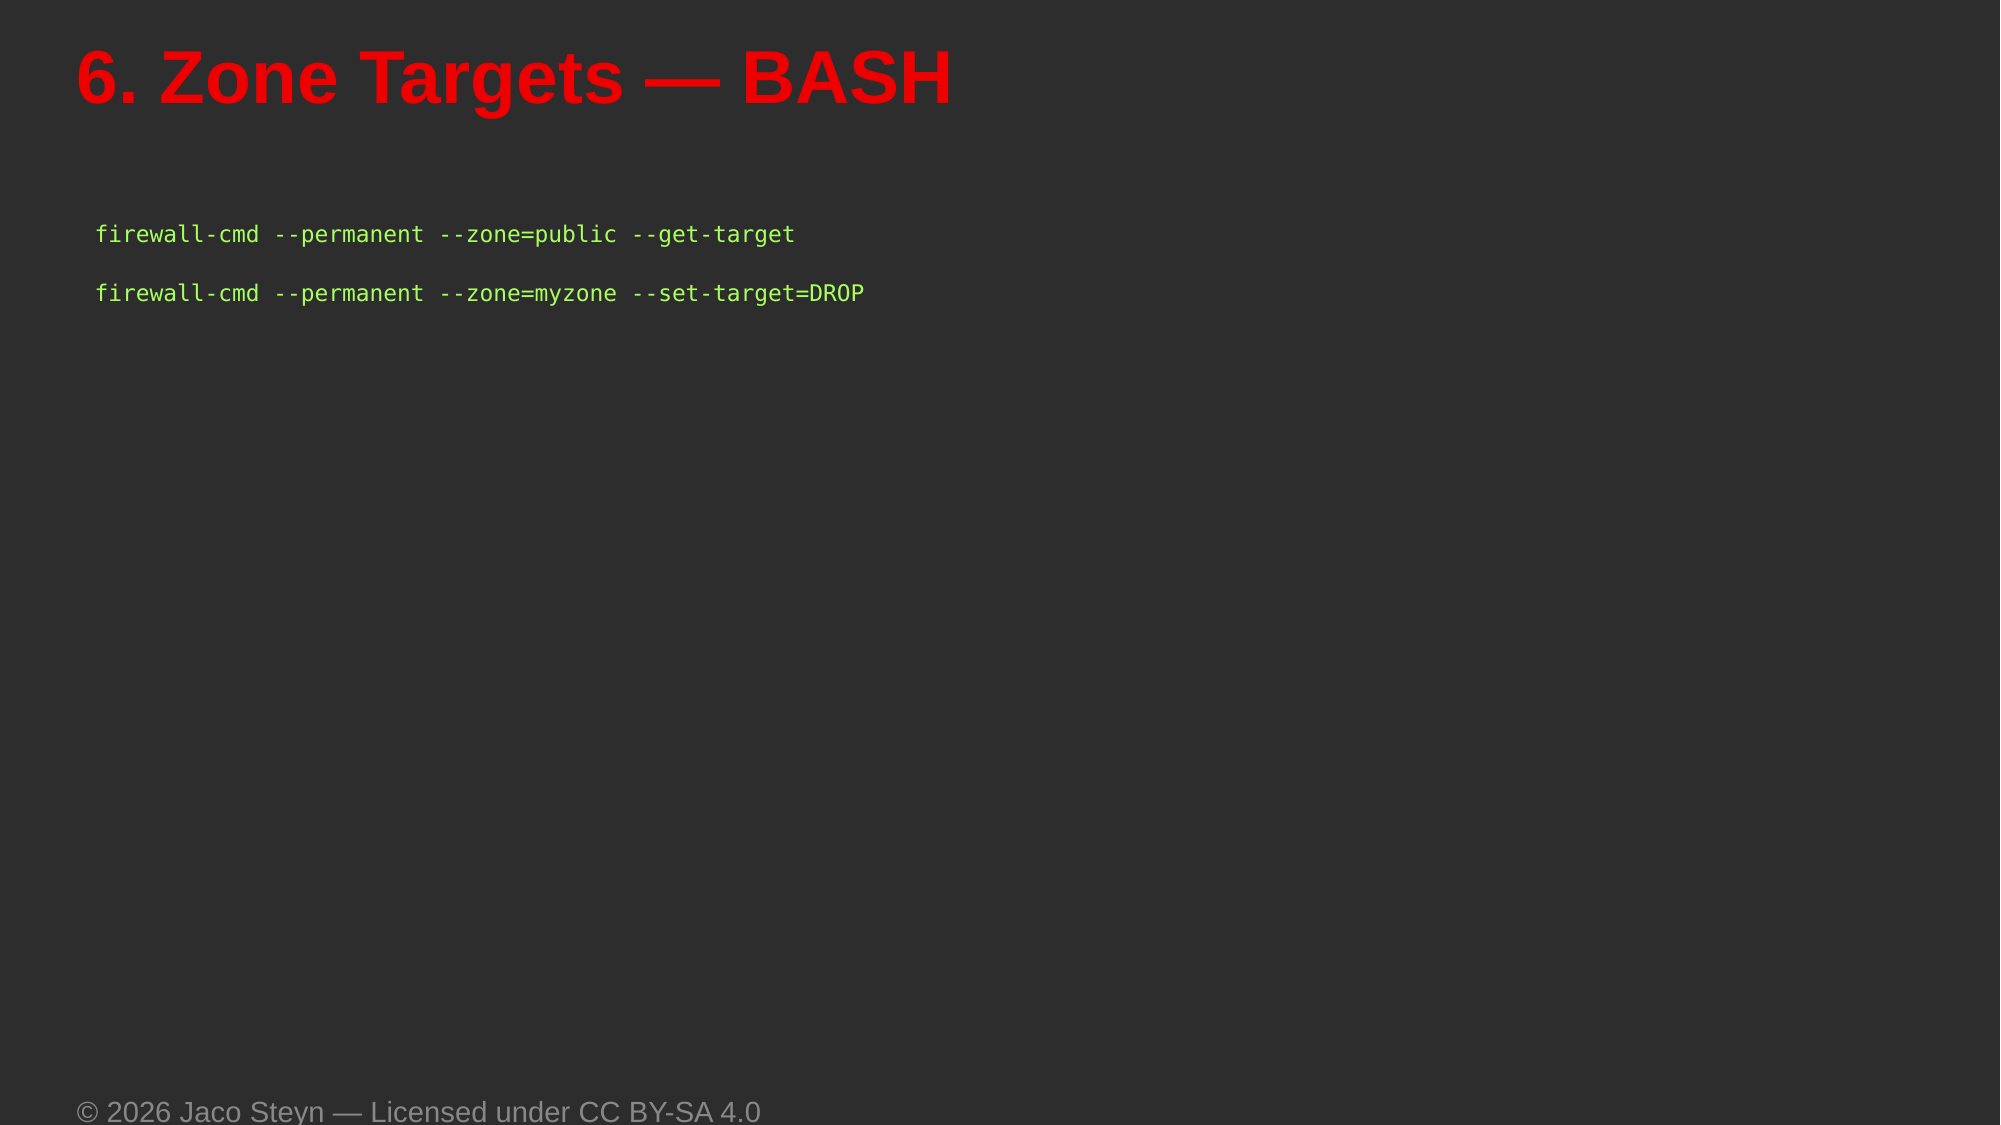

6. Zone Targets — BASH
firewall-cmd --permanent --zone=public --get-target
firewall-cmd --permanent --zone=myzone --set-target=DROP
© 2026 Jaco Steyn — Licensed under CC BY-SA 4.0